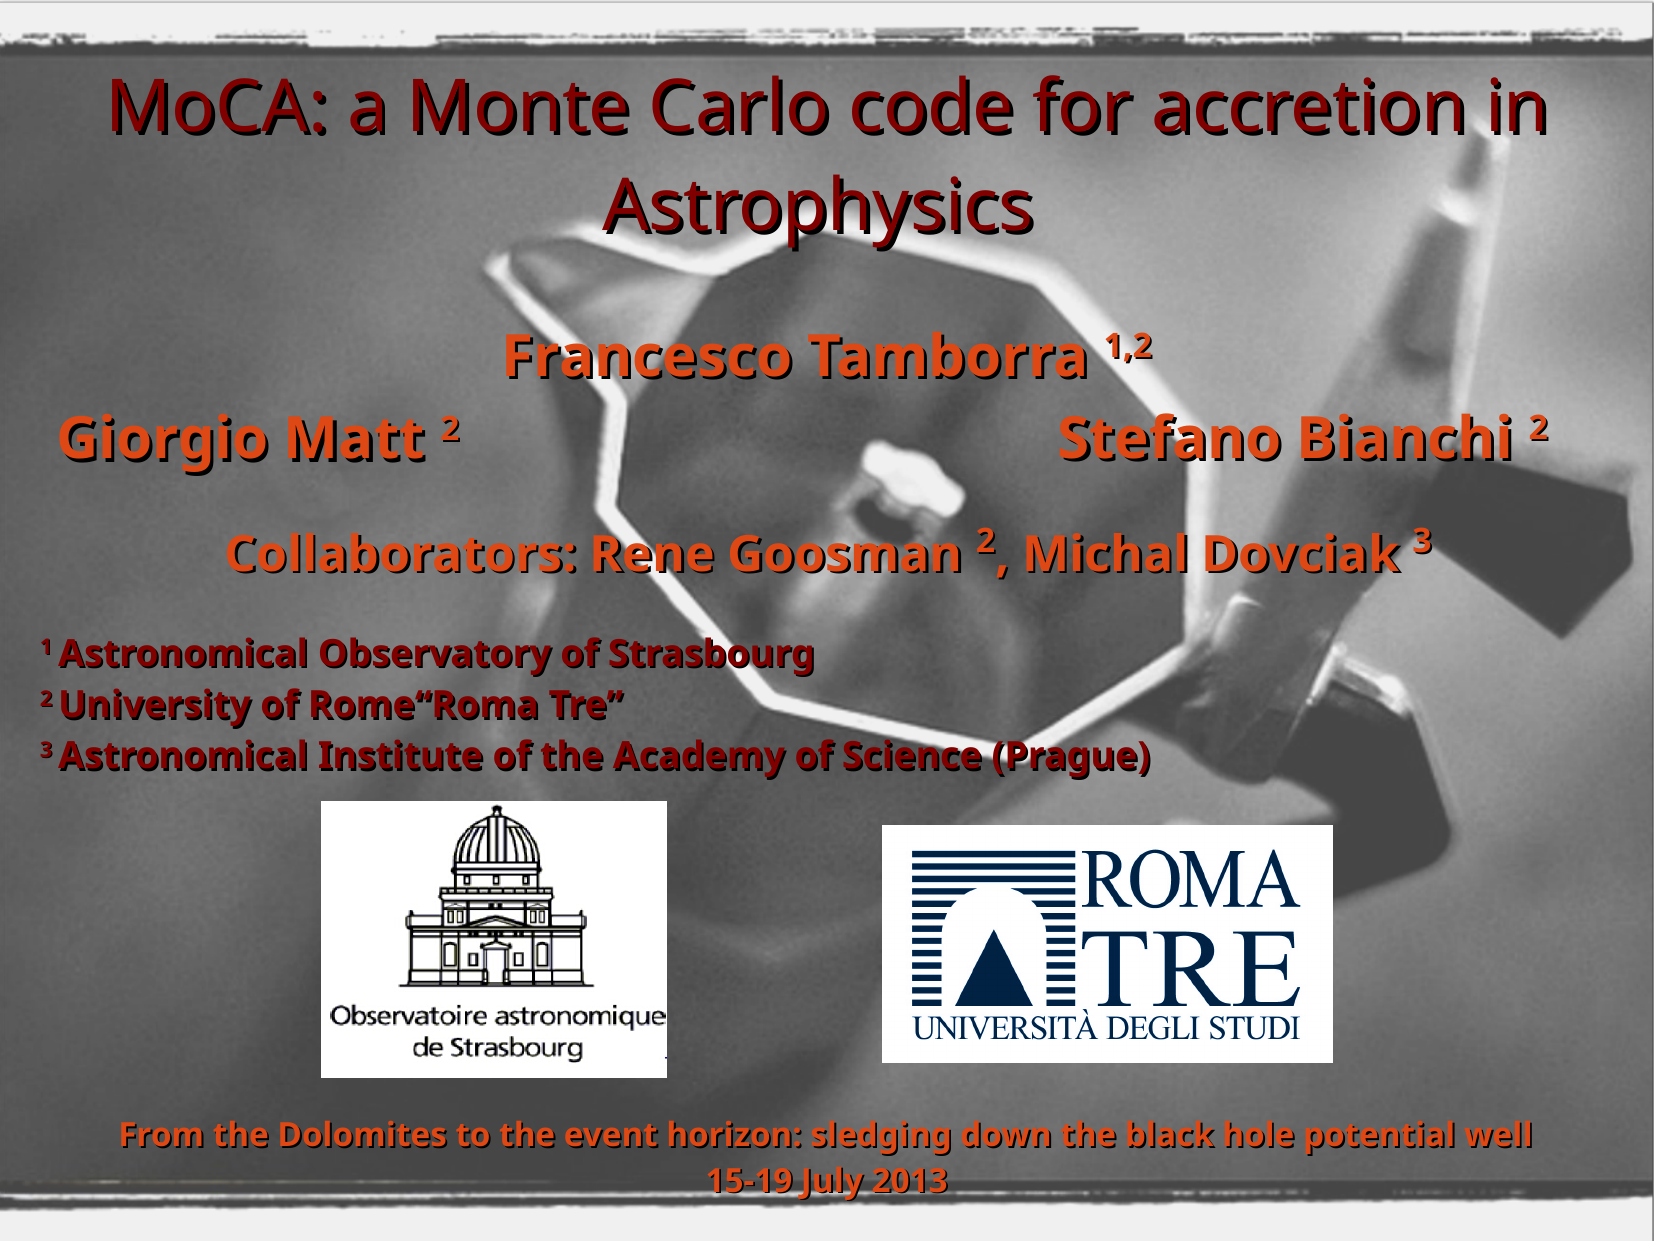

# MoCA: a Monte Carlo code for accretion in Astrophysics
Francesco Tamborra 1,2
Stefano Bianchi 2
Giorgio Matt 2
Collaborators: Rene Goosman 2, Michal Dovciak 3
1 Astronomical Observatory of Strasbourg
2 University of Rome“Roma Tre”
3 Astronomical Institute of the Academy of Science (Prague)
From the Dolomites to the event horizon: sledging down the black hole potential well
15-19 July 2013